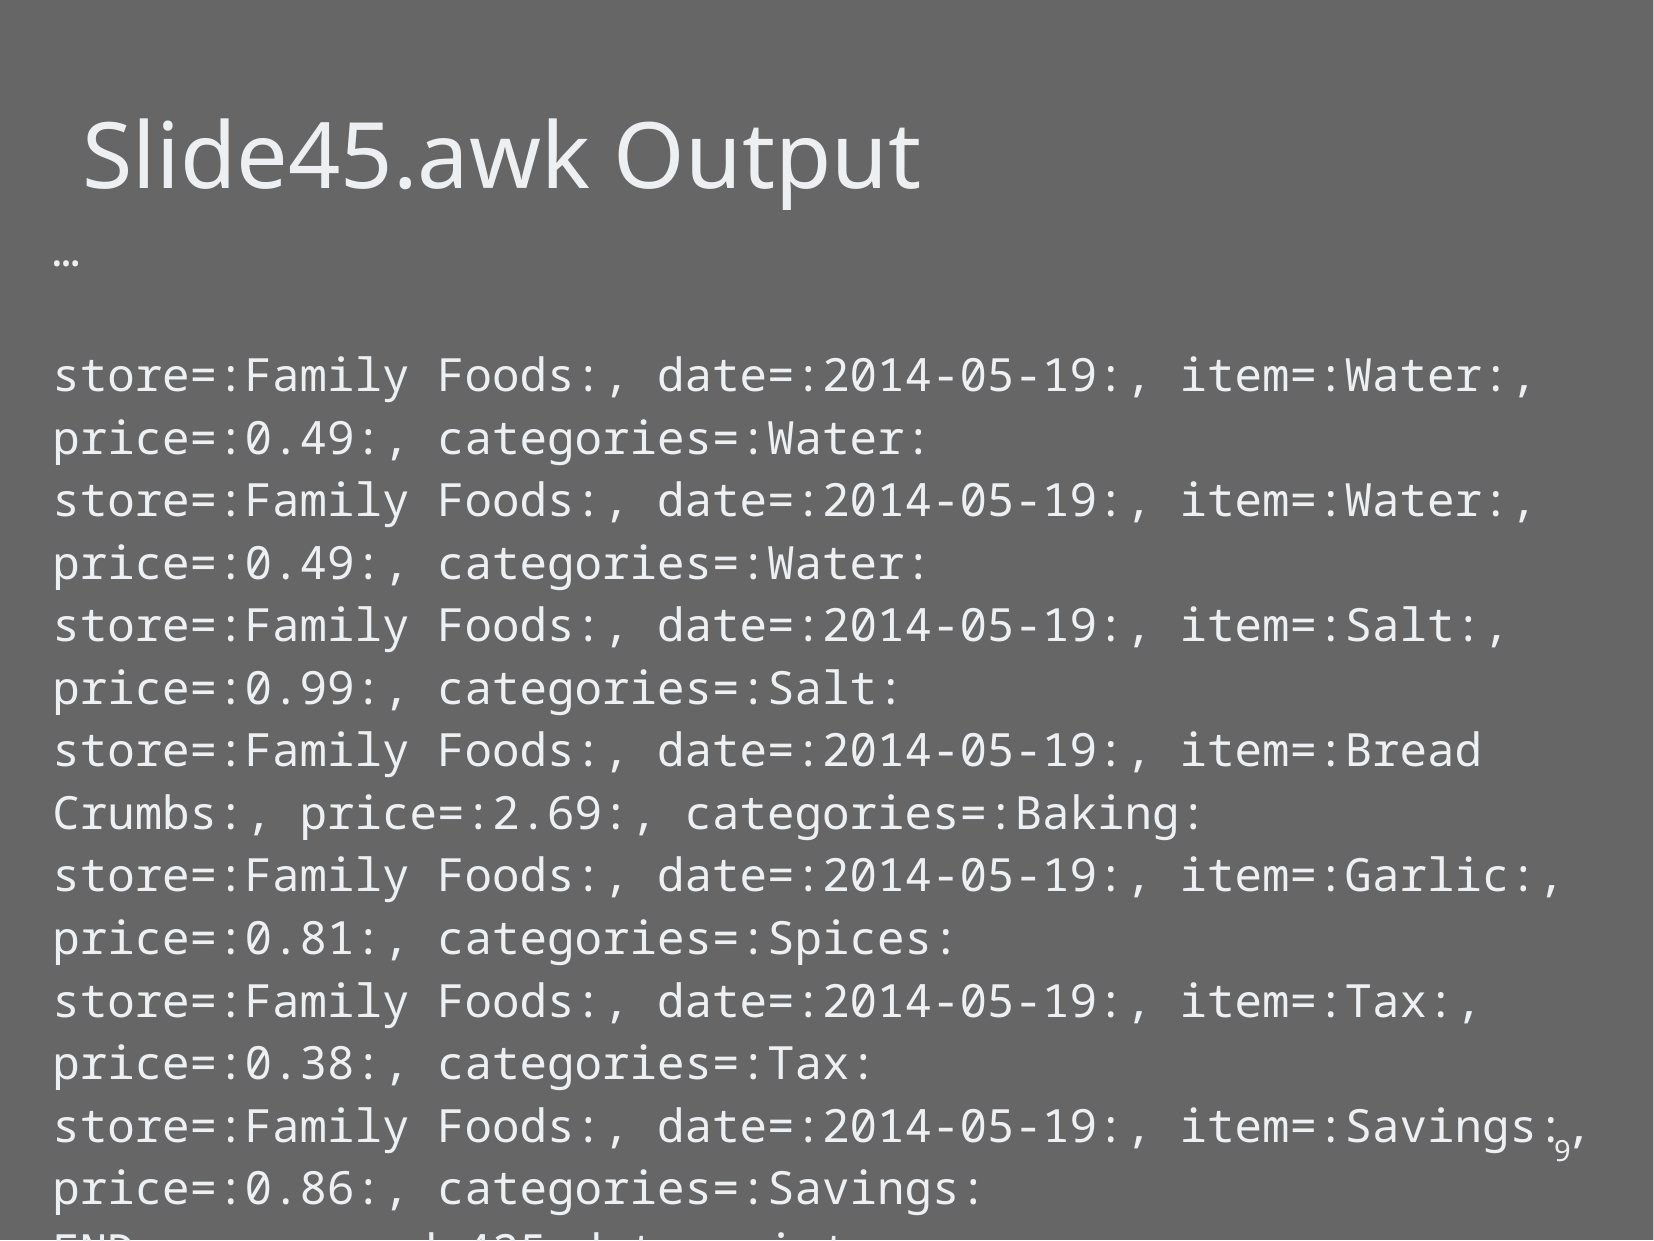

# Slide45.awk Output
…
store=:Family Foods:, date=:2014-05-19:, item=:Water:, price=:0.49:, categories=:Water:
store=:Family Foods:, date=:2014-05-19:, item=:Water:, price=:0.49:, categories=:Water:
store=:Family Foods:, date=:2014-05-19:, item=:Salt:, price=:0.99:, categories=:Salt:
store=:Family Foods:, date=:2014-05-19:, item=:Bread Crumbs:, price=:2.69:, categories=:Baking:
store=:Family Foods:, date=:2014-05-19:, item=:Garlic:, price=:0.81:, categories=:Spices:
store=:Family Foods:, date=:2014-05-19:, item=:Tax:, price=:0.38:, categories=:Tax:
store=:Family Foods:, date=:2014-05-19:, item=:Savings:, price=:0.86:, categories=:Savings:
END: processed 425 data points
9